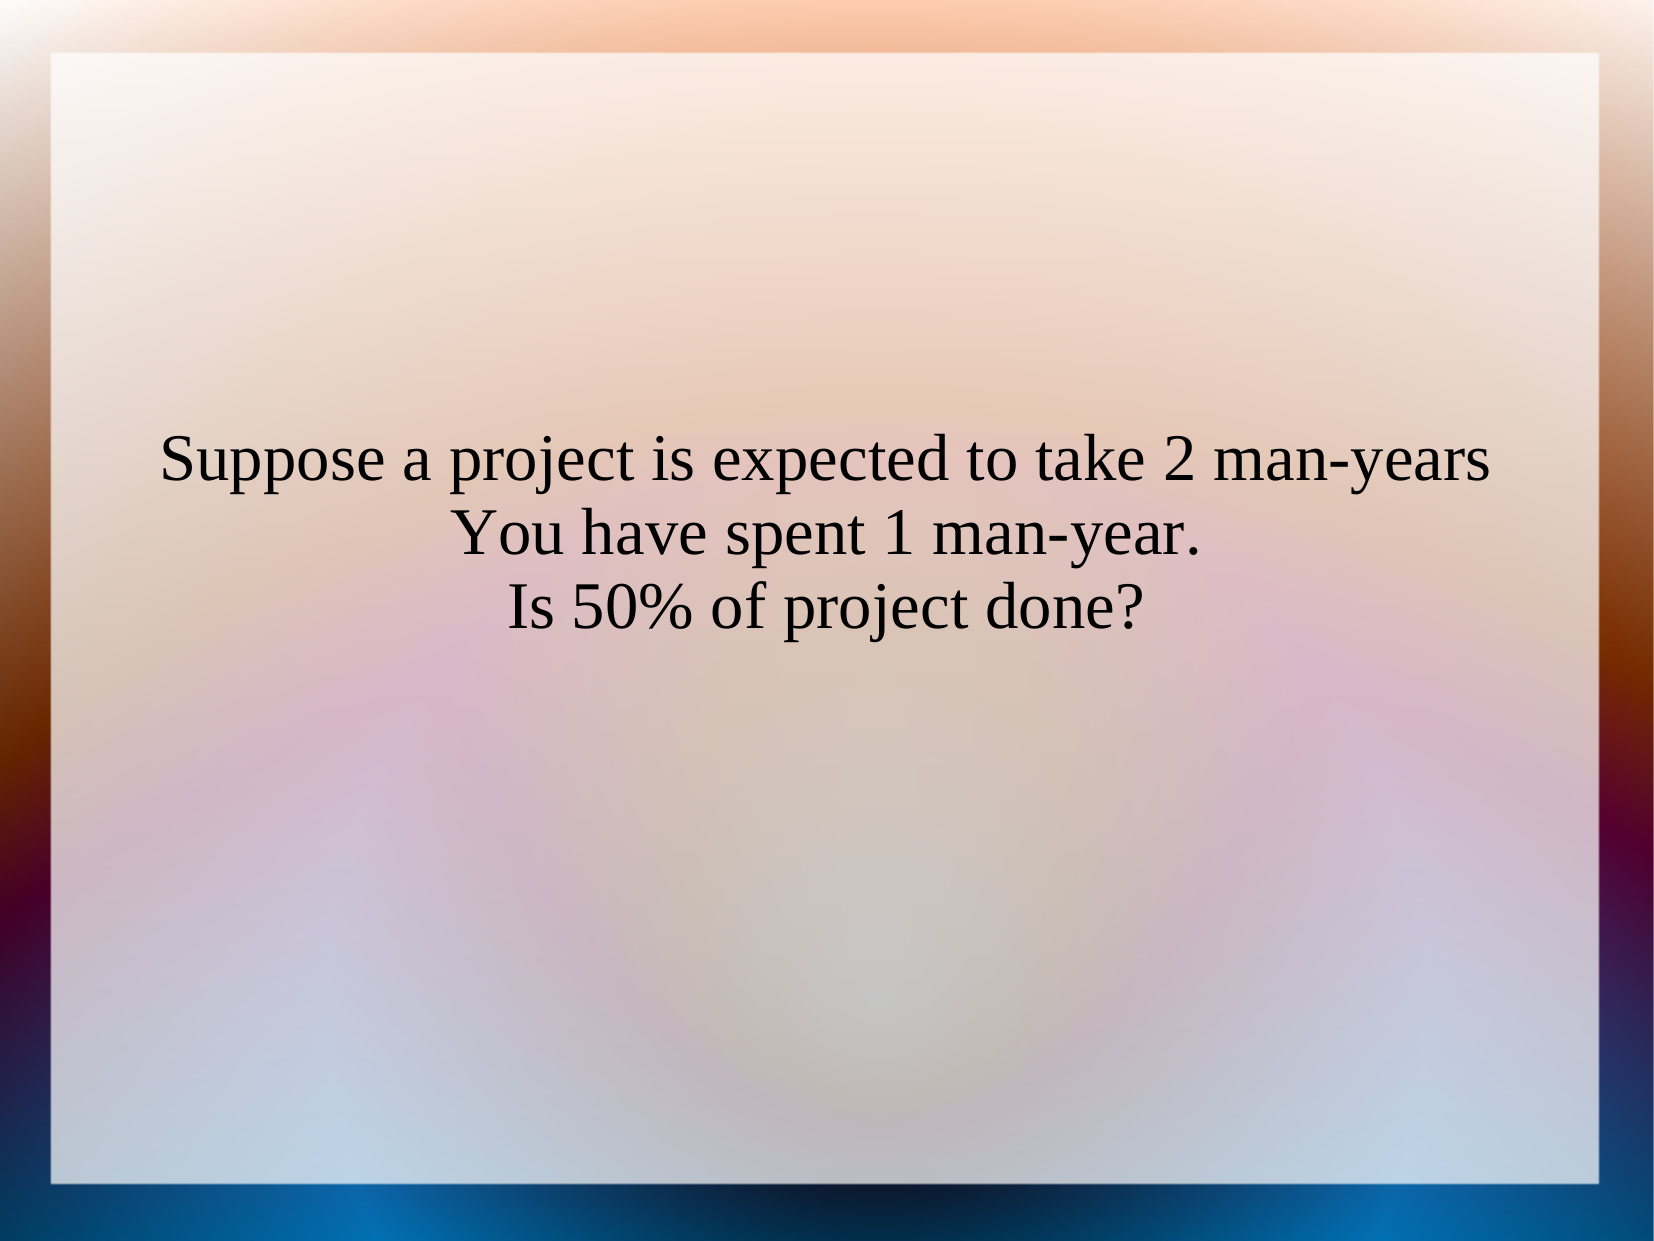

# Suppose a project is expected to take 2 man-years
You have spent 1 man-year.
Is 50% of project done?